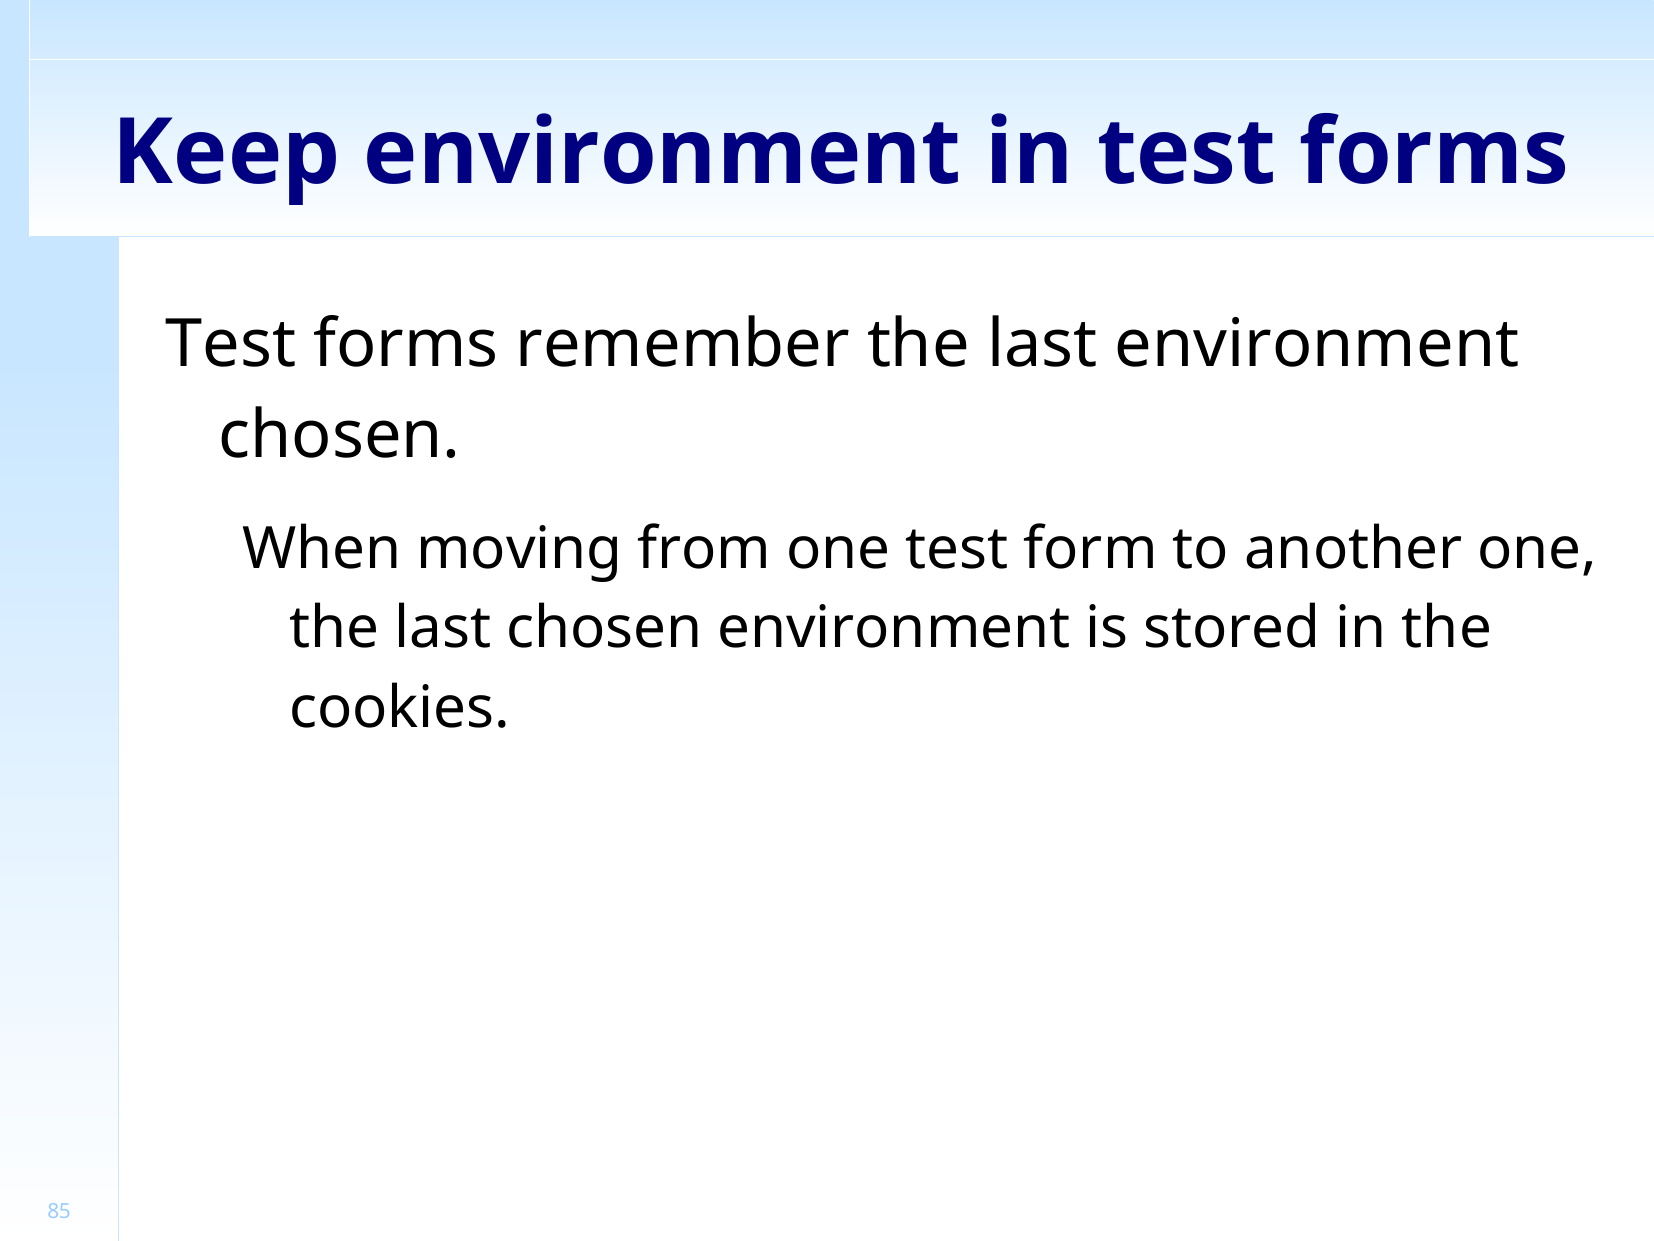

# Keep environment in test forms
Test forms remember the last environment chosen.
When moving from one test form to another one, the last chosen environment is stored in the cookies.